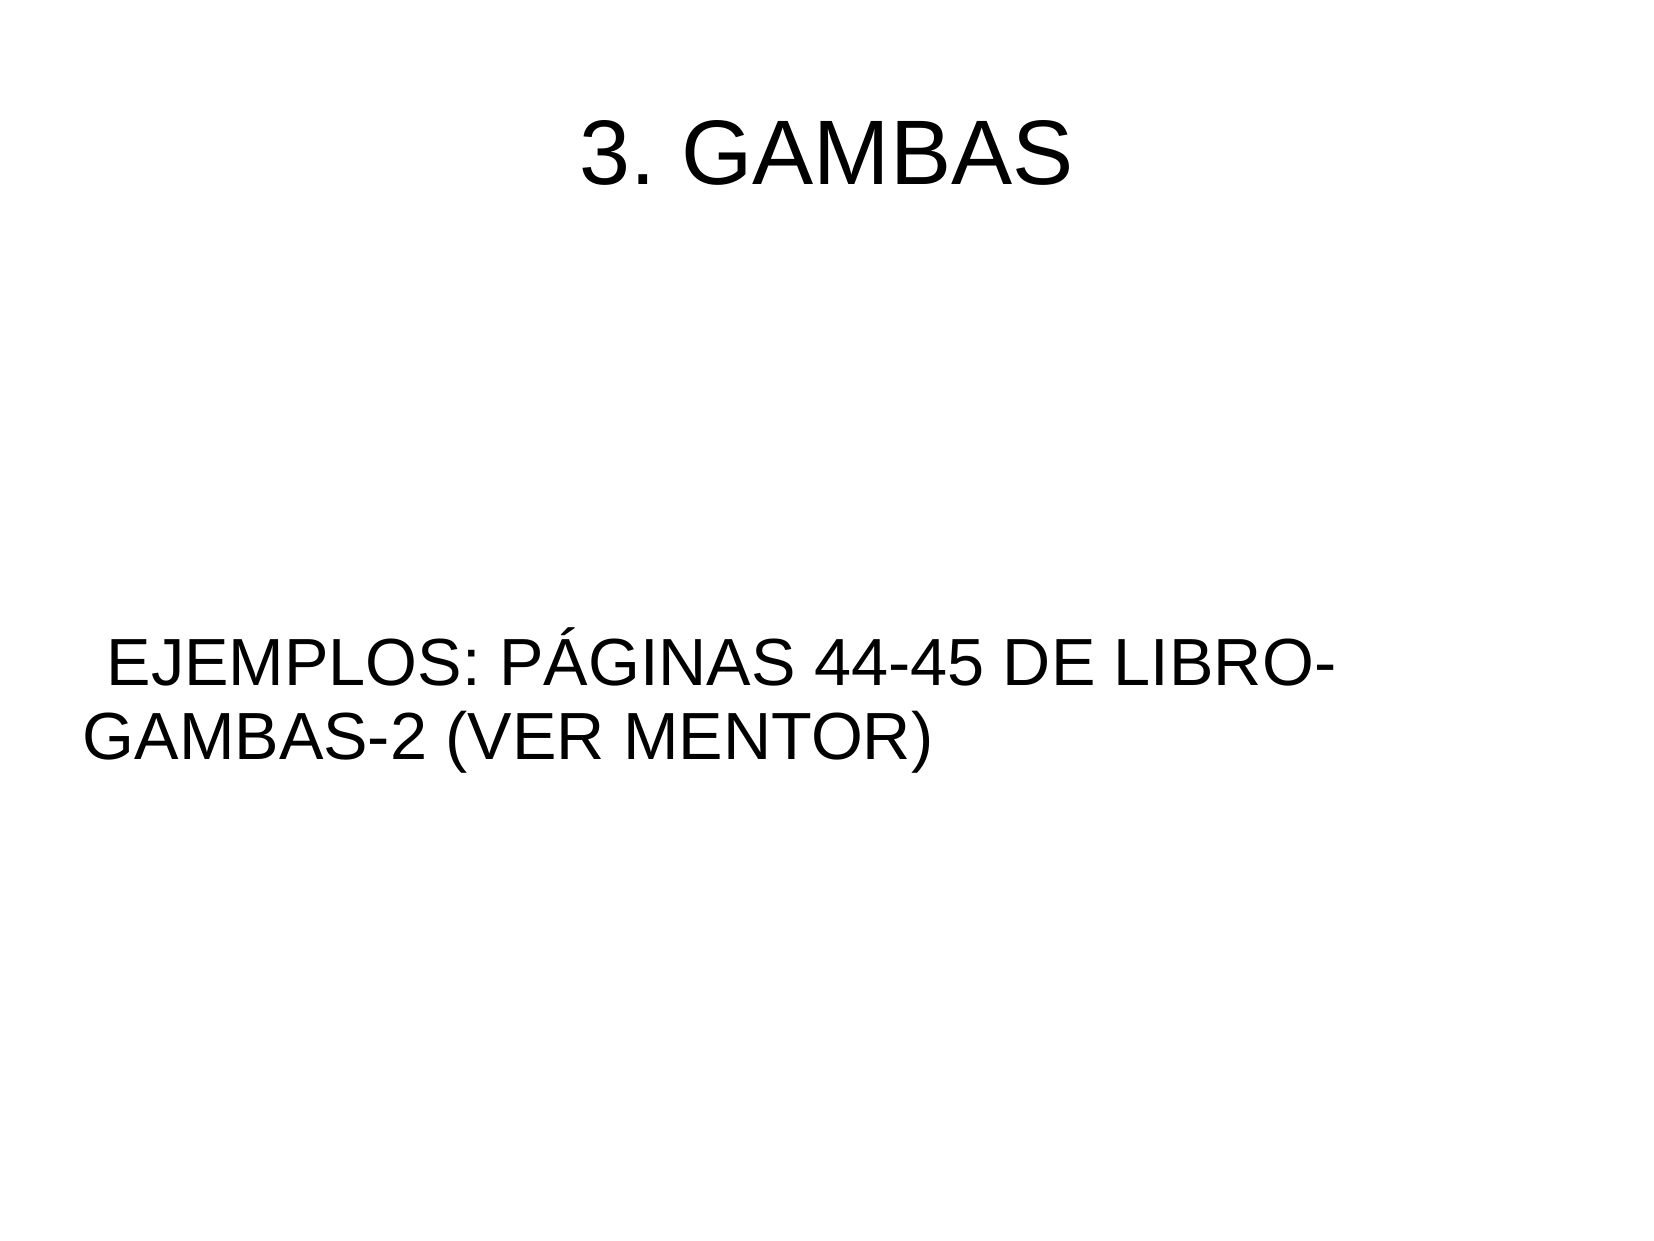

# 3. GAMBAS
EJEMPLOS: PÁGINAS 44-45 DE LIBRO-GAMBAS-2 (VER MENTOR)